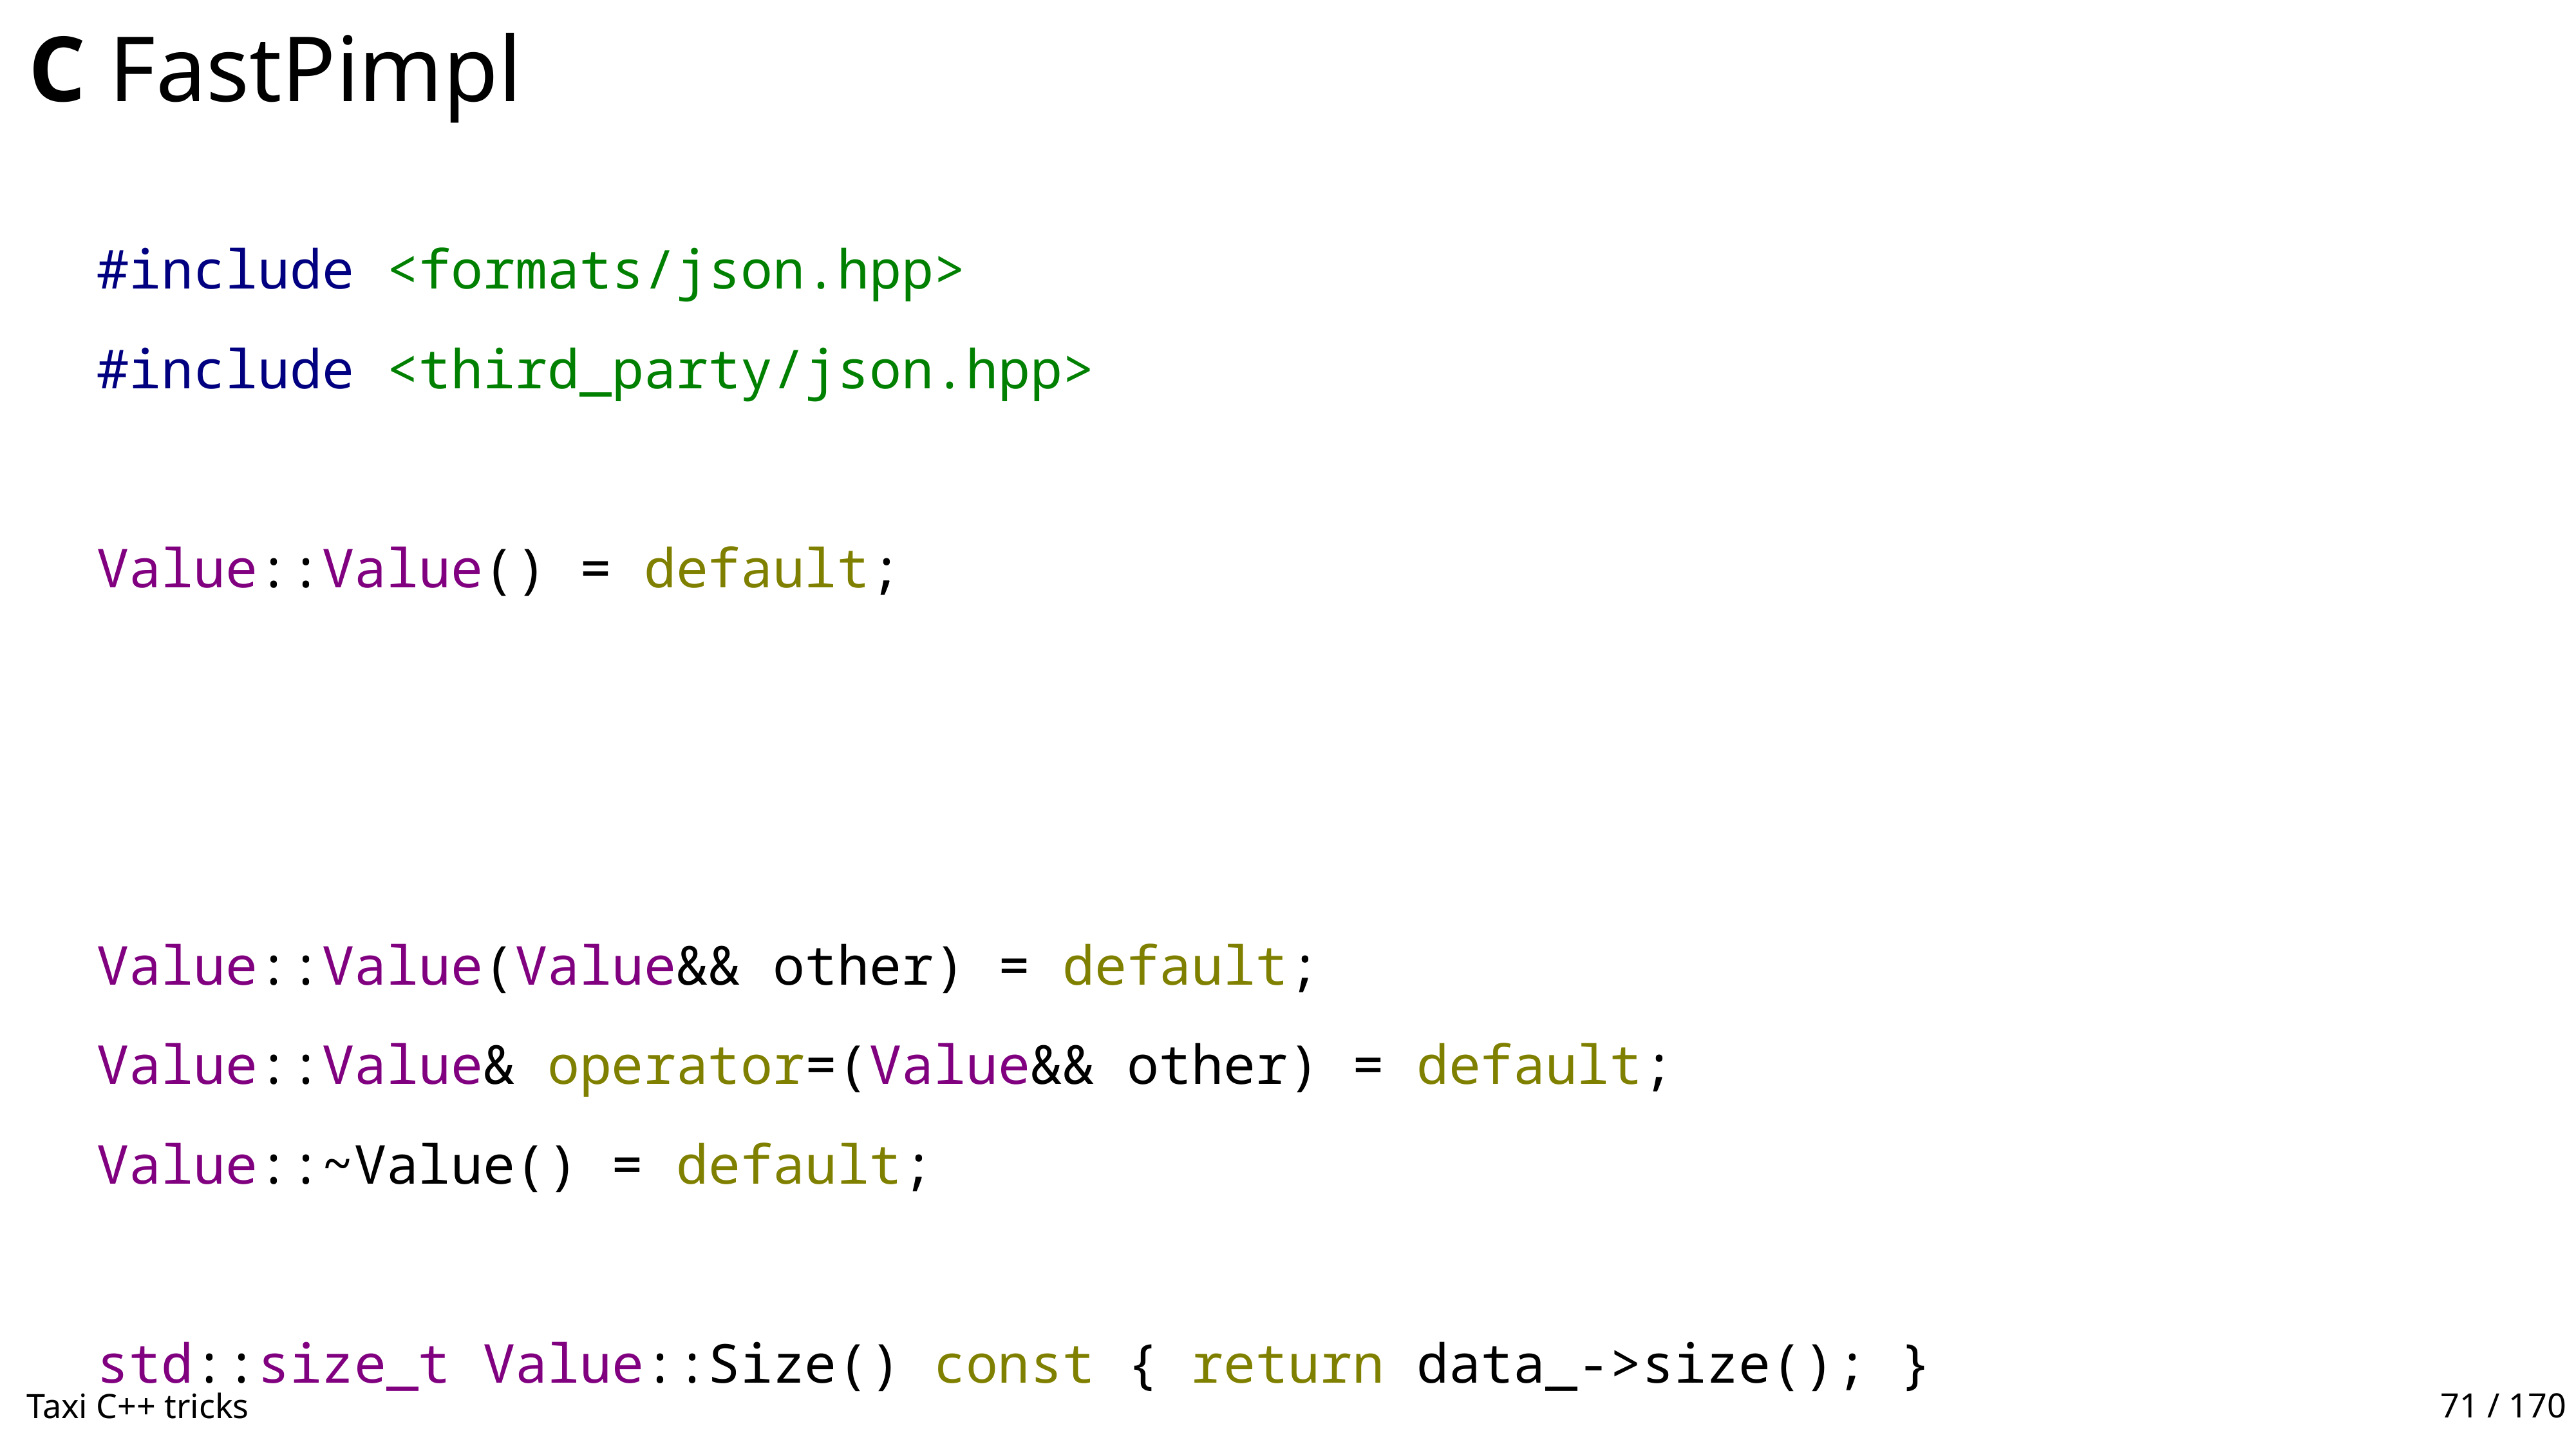

# C FastPimpl
#include <formats/json.hpp>
#include <third_party/json.hpp>
Value::Value() = default;
Value::Value(Value&& other) = default;
Value::Value& operator=(Value&& other) = default;
Value::~Value() = default;
std::size_t Value::Size() const { return data_->size(); }
Taxi C++ tricks